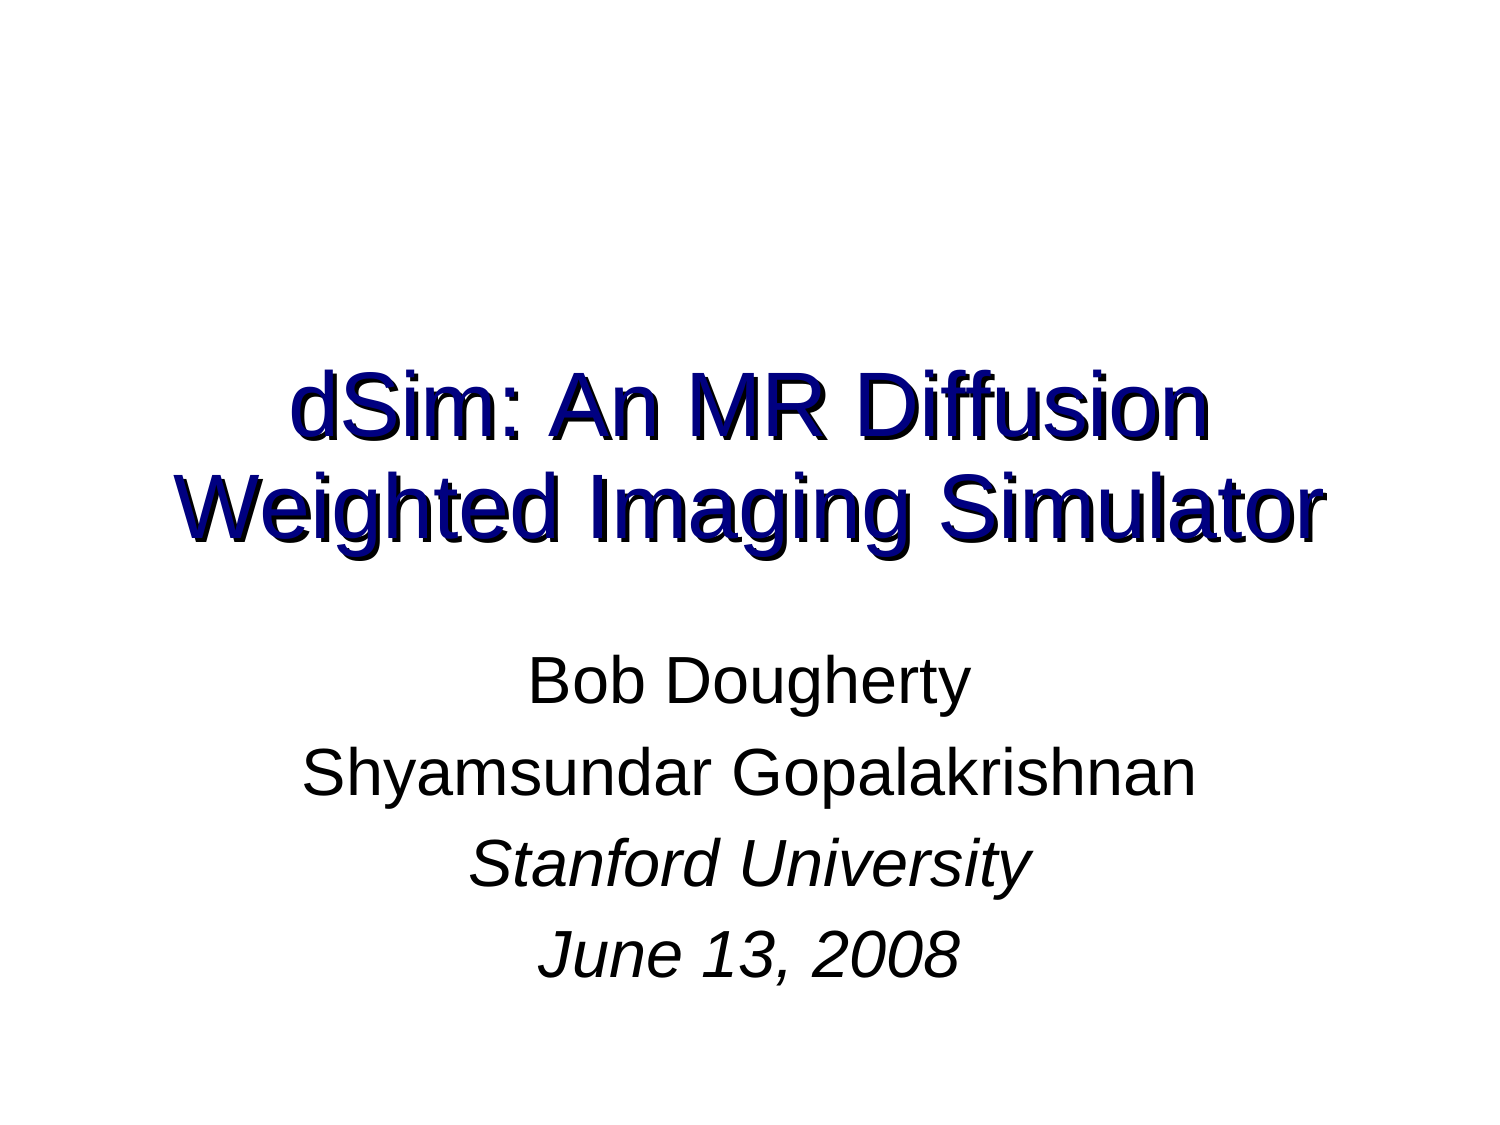

# dSim: An MR Diffusion Weighted Imaging Simulator
Bob Dougherty
Shyamsundar Gopalakrishnan
Stanford University
June 13, 2008